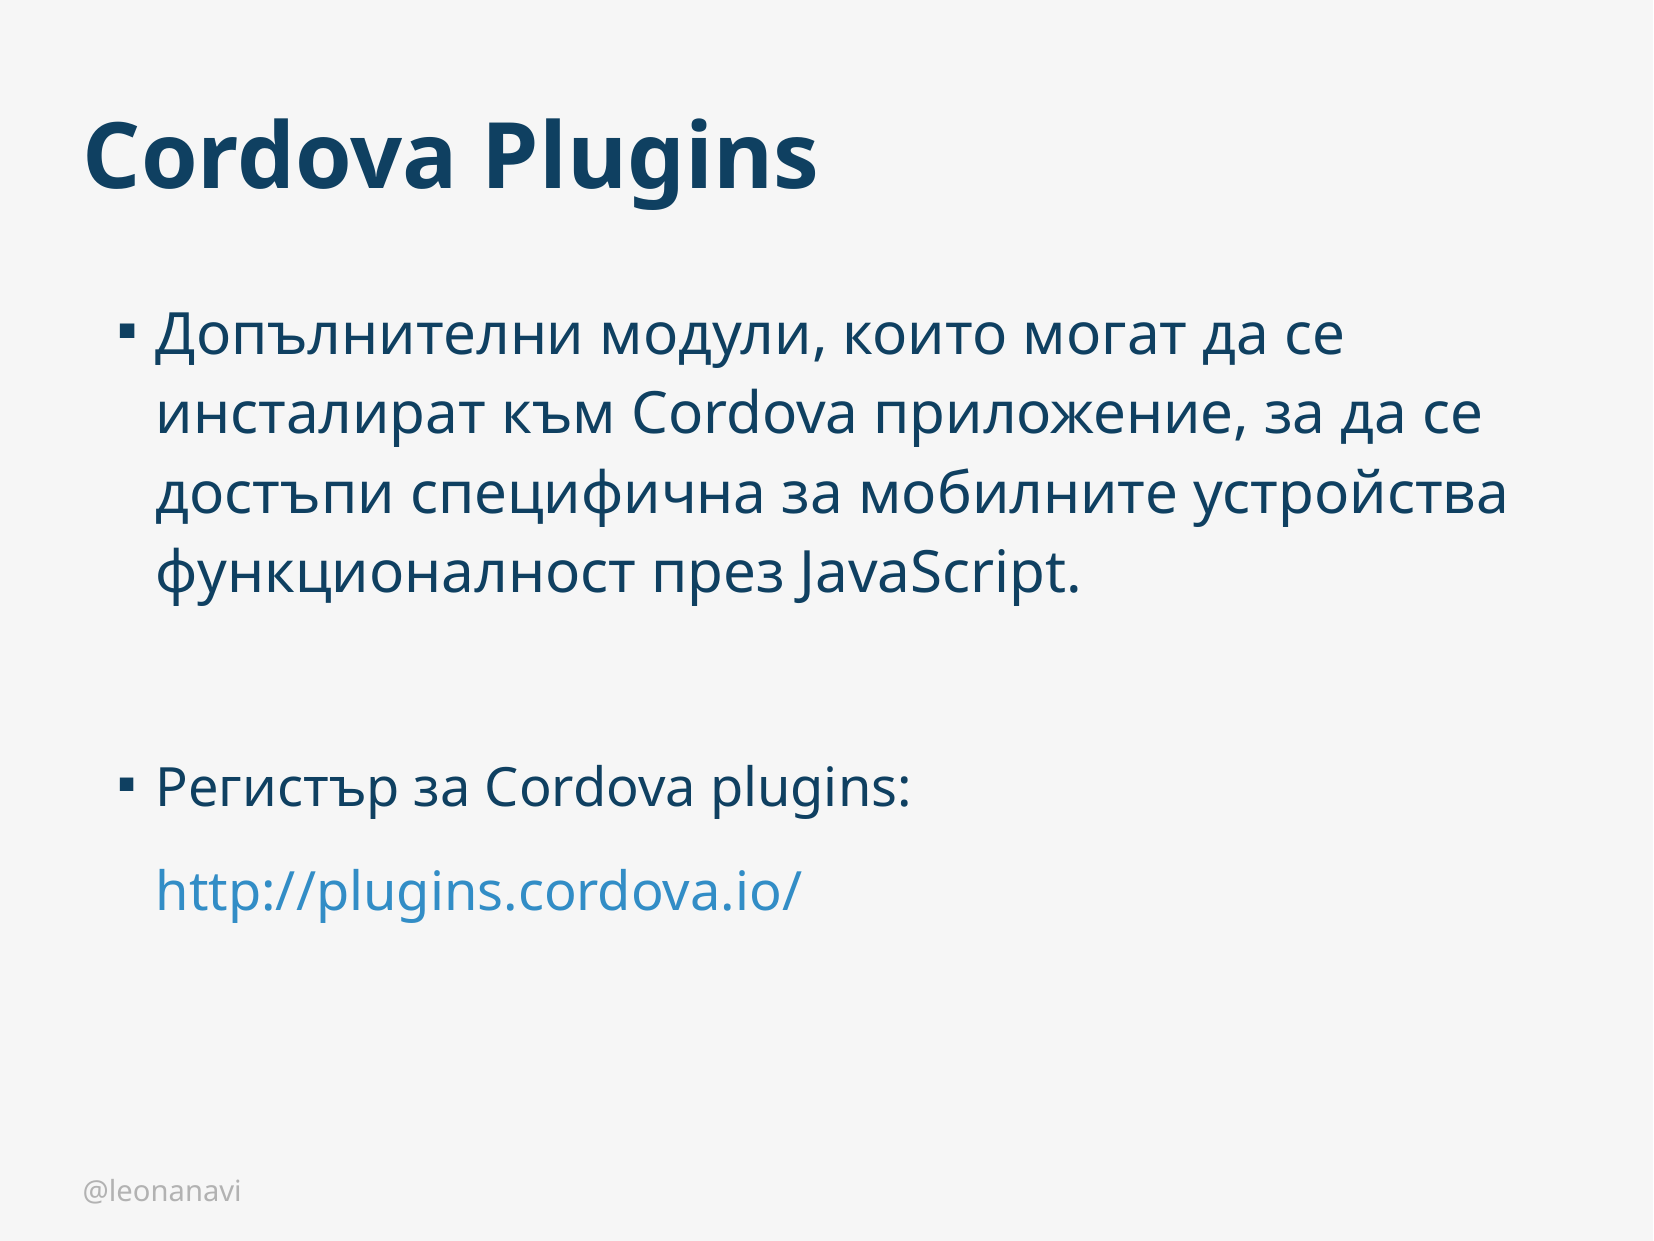

# Cordova Plugins
Допълнителни модули, които могат да се инсталират към Cordova приложение, за да се достъпи специфична за мобилните устройства функционалност през JavaScript.
Регистър за Cordova plugins:
http://plugins.cordova.io/